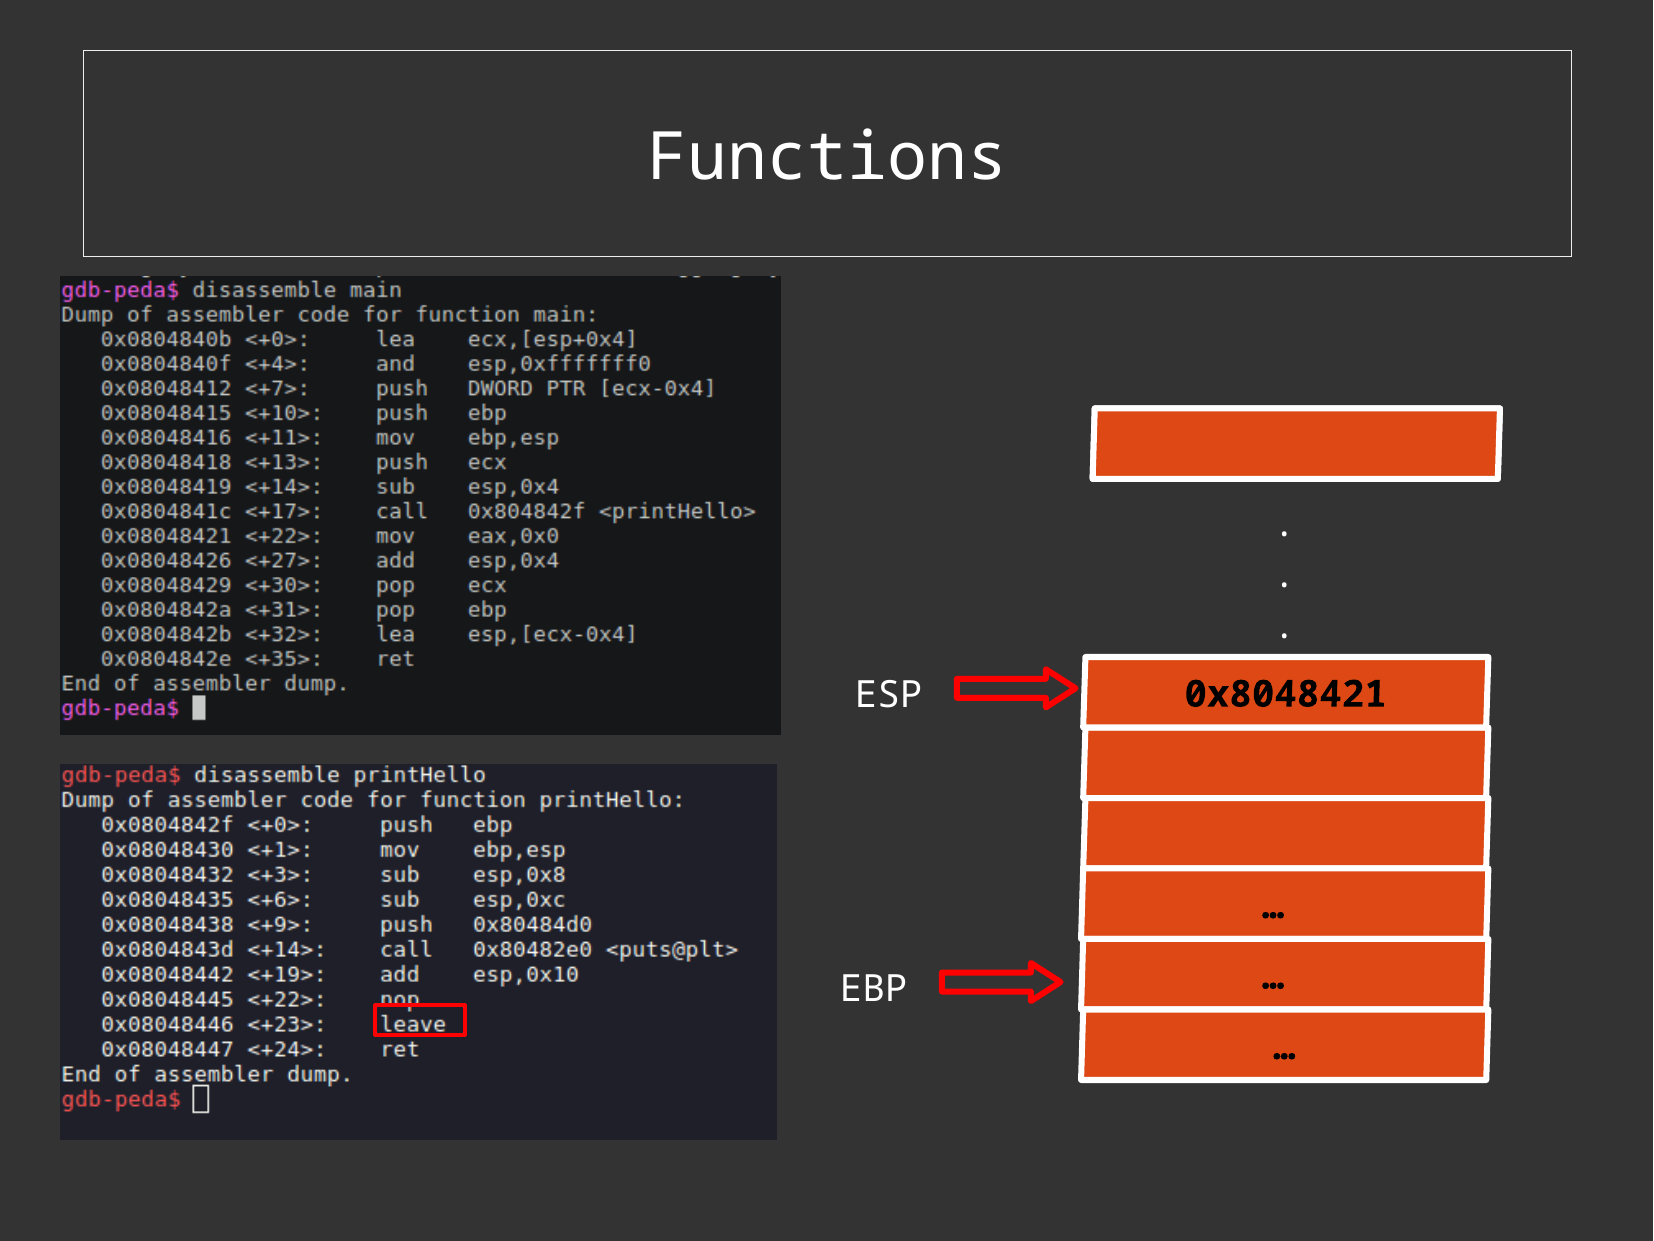

Functions
.
.
.
0x8048421
 ESP
…
…
 EBP
…